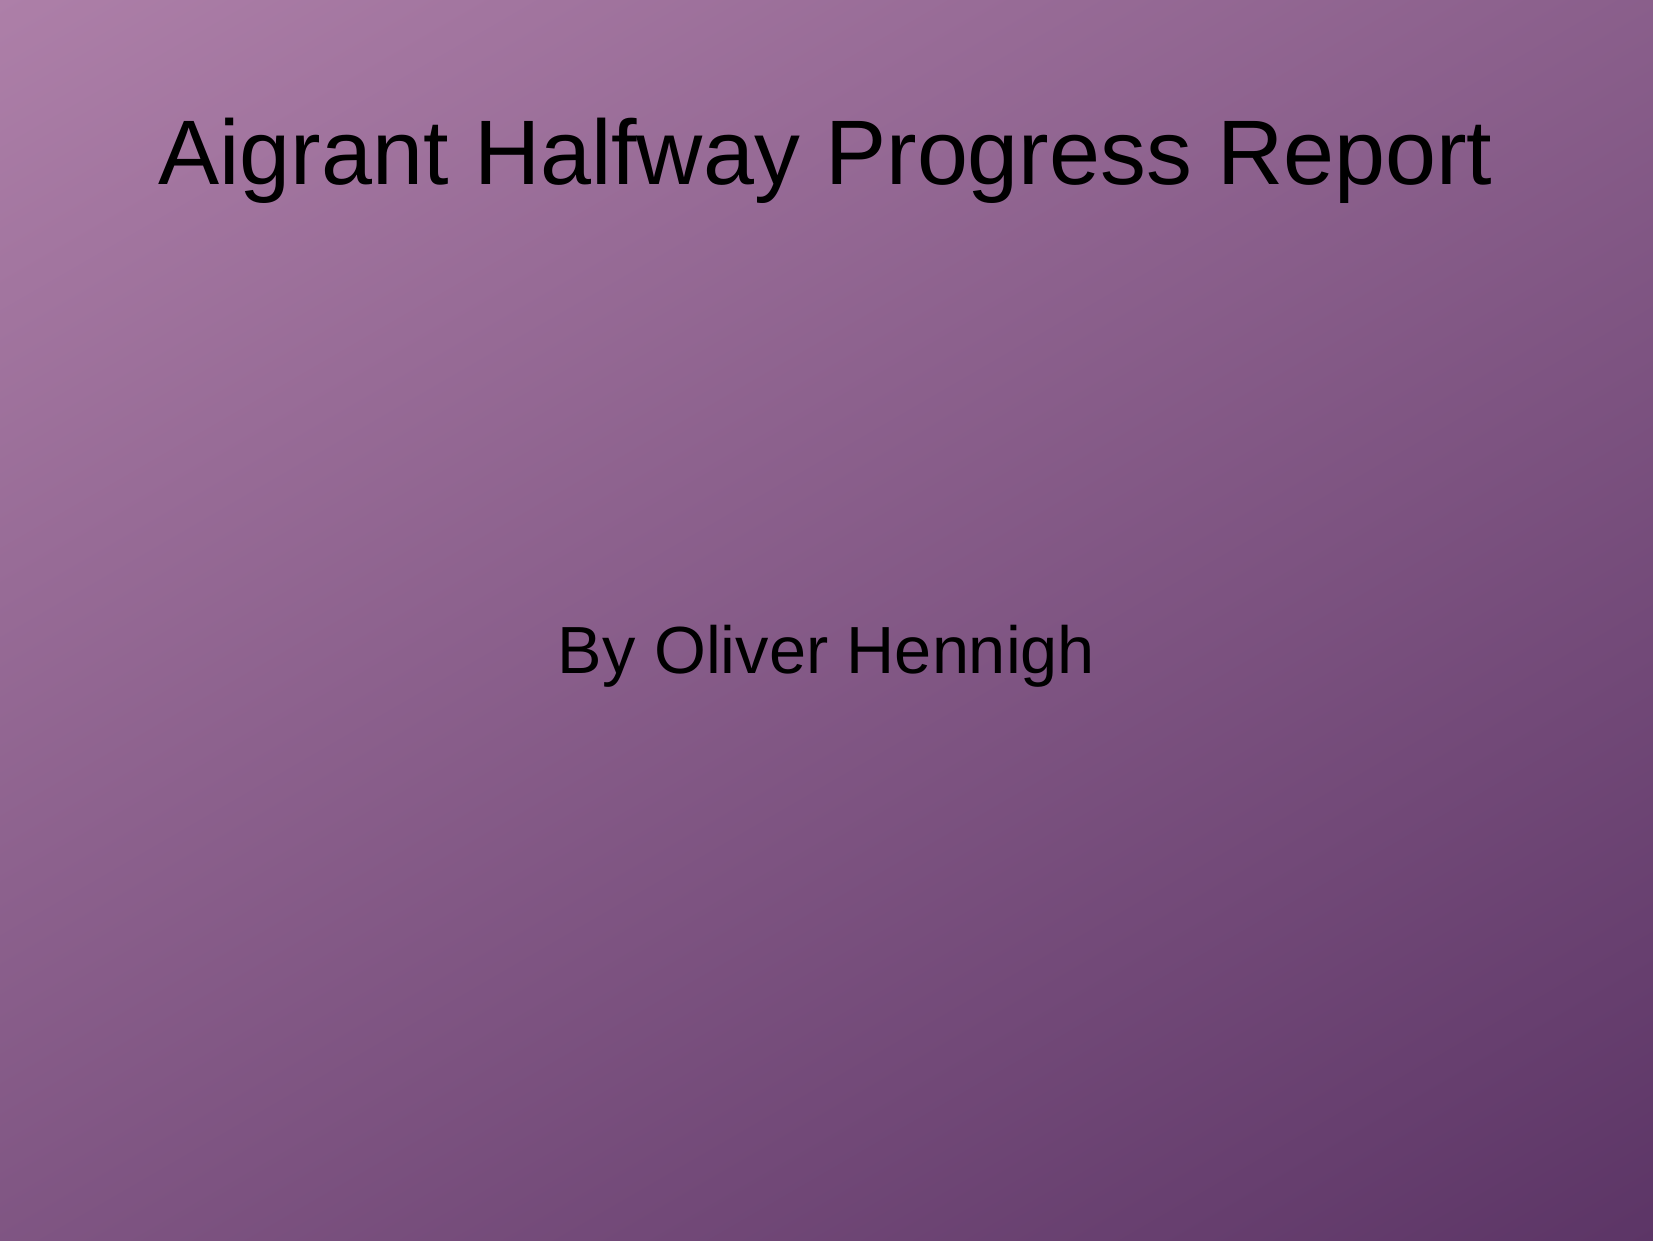

# Aigrant Halfway Progress Report
By Oliver Hennigh